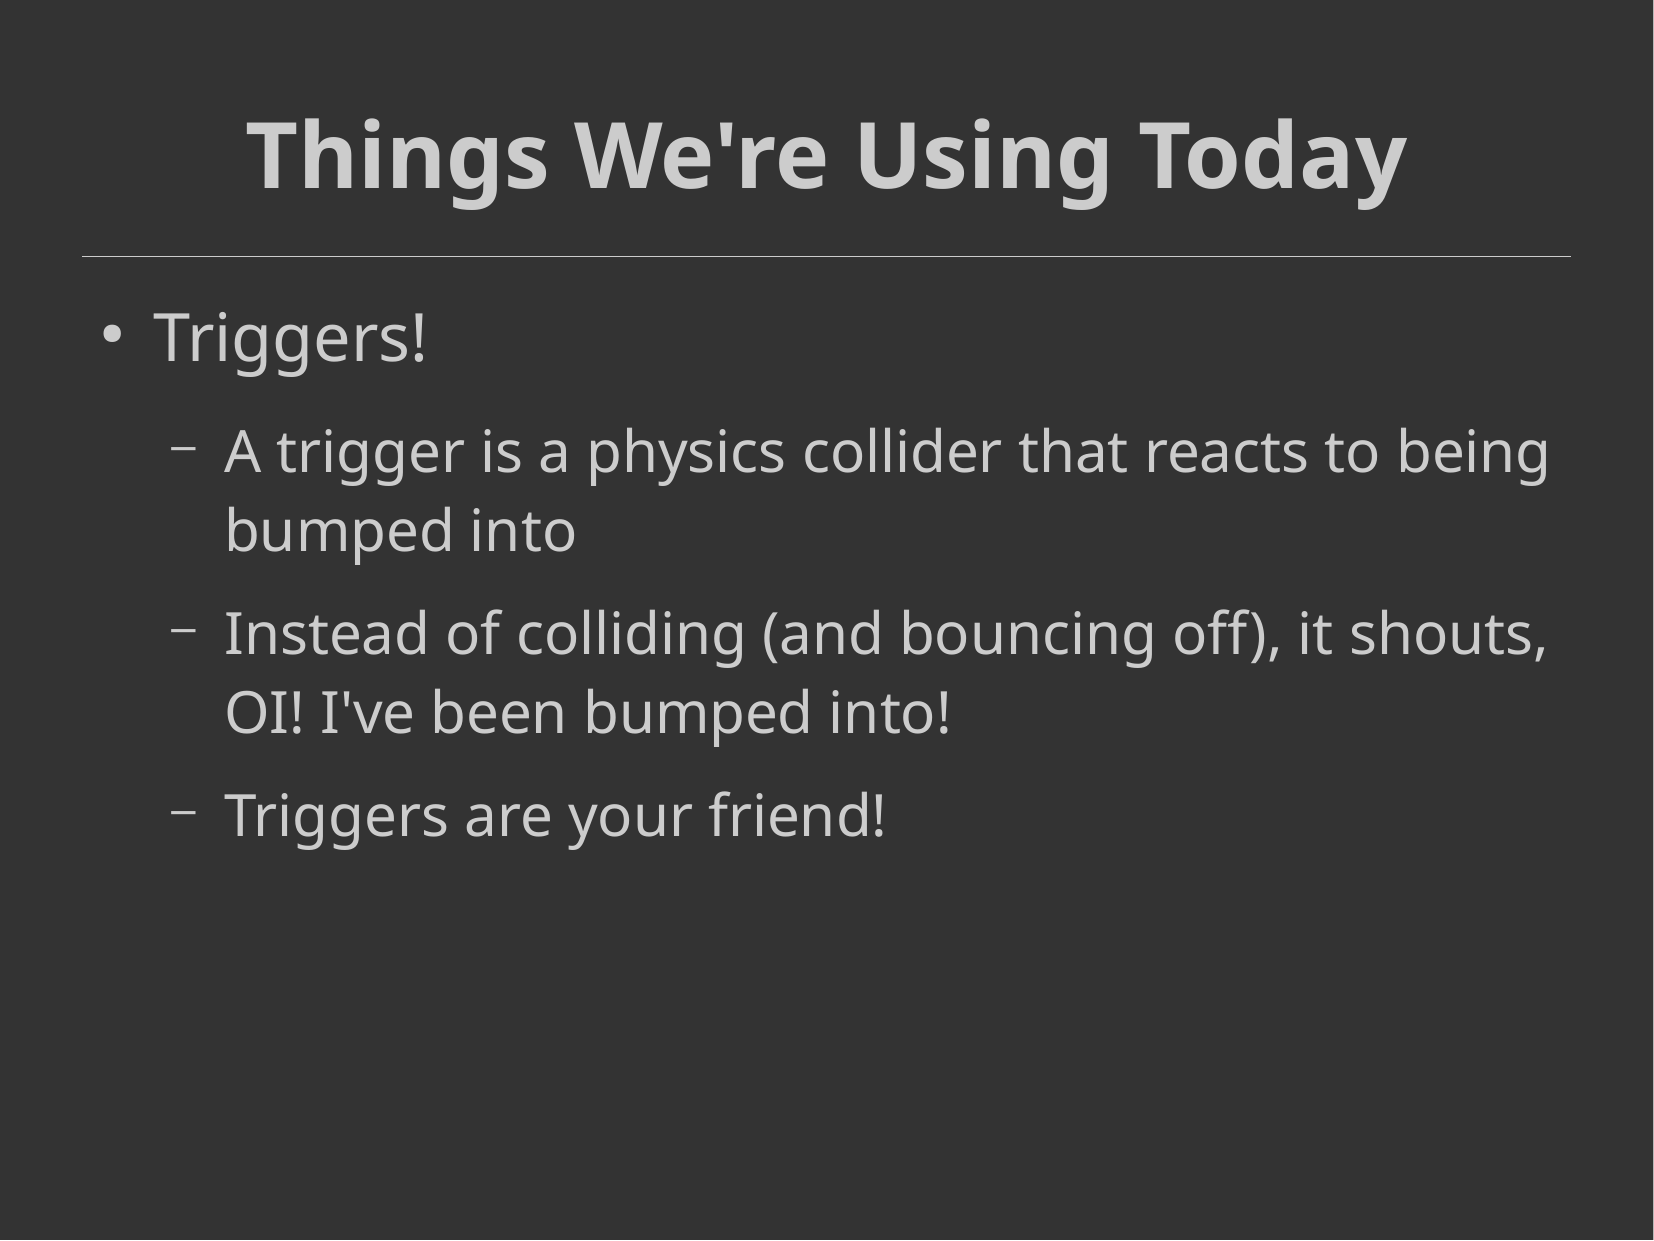

# Things We're Using Today
Triggers!
A trigger is a physics collider that reacts to being bumped into
Instead of colliding (and bouncing off), it shouts, OI! I've been bumped into!
Triggers are your friend!